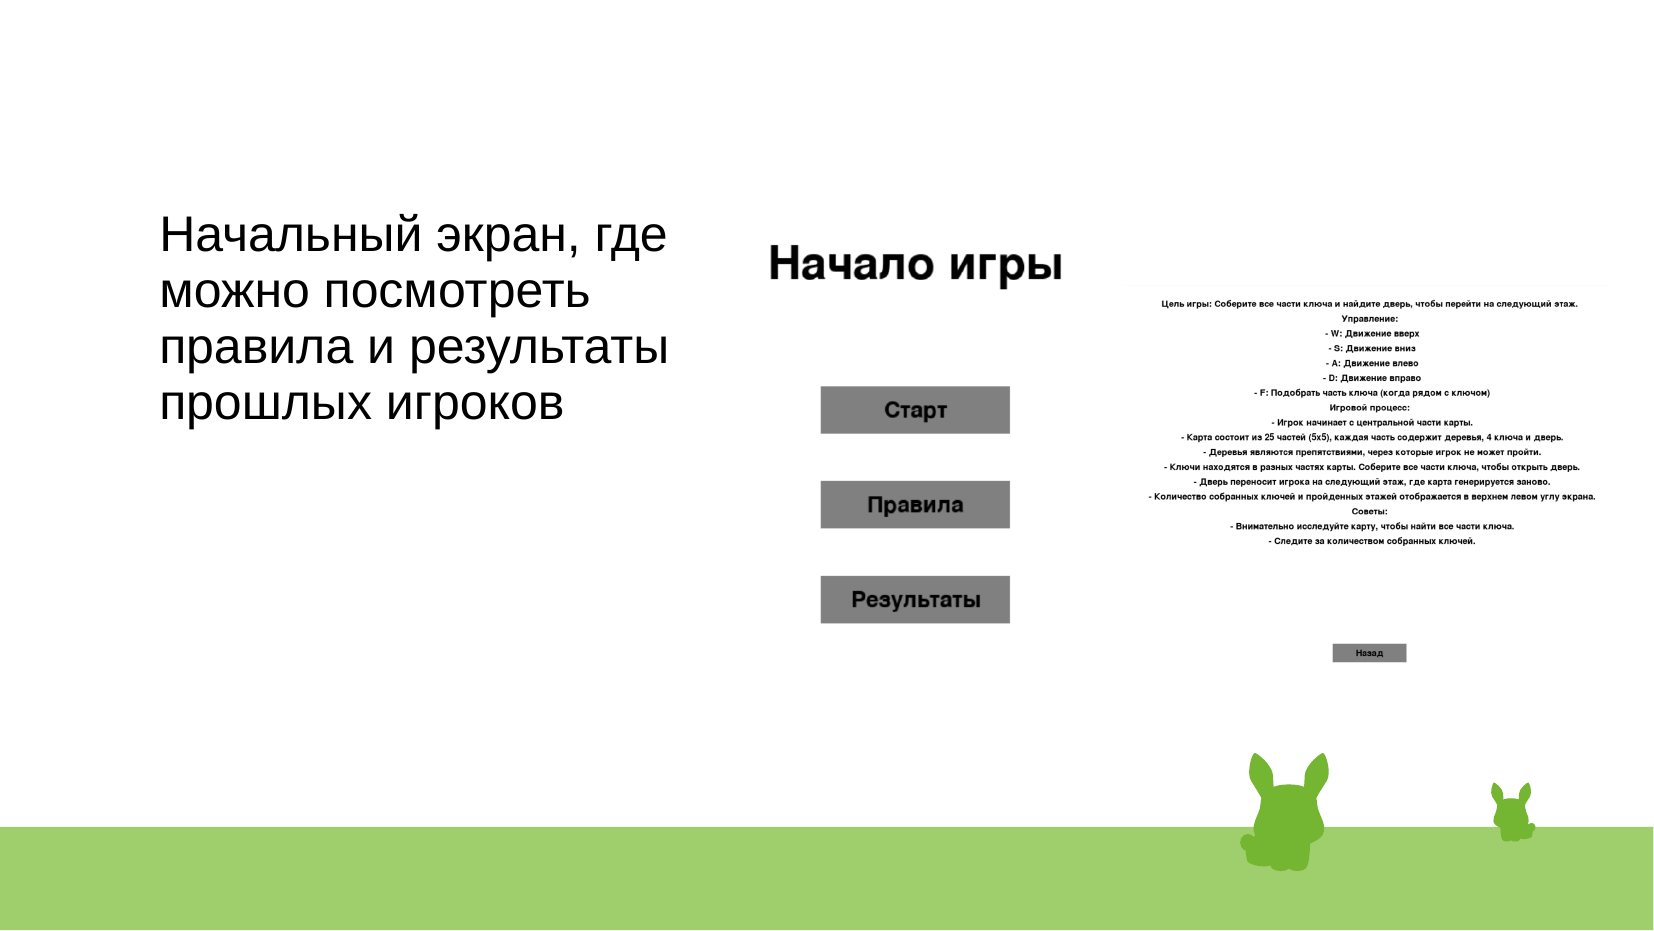

# Начальный экран, где можно посмотреть правила и результаты прошлых игроков